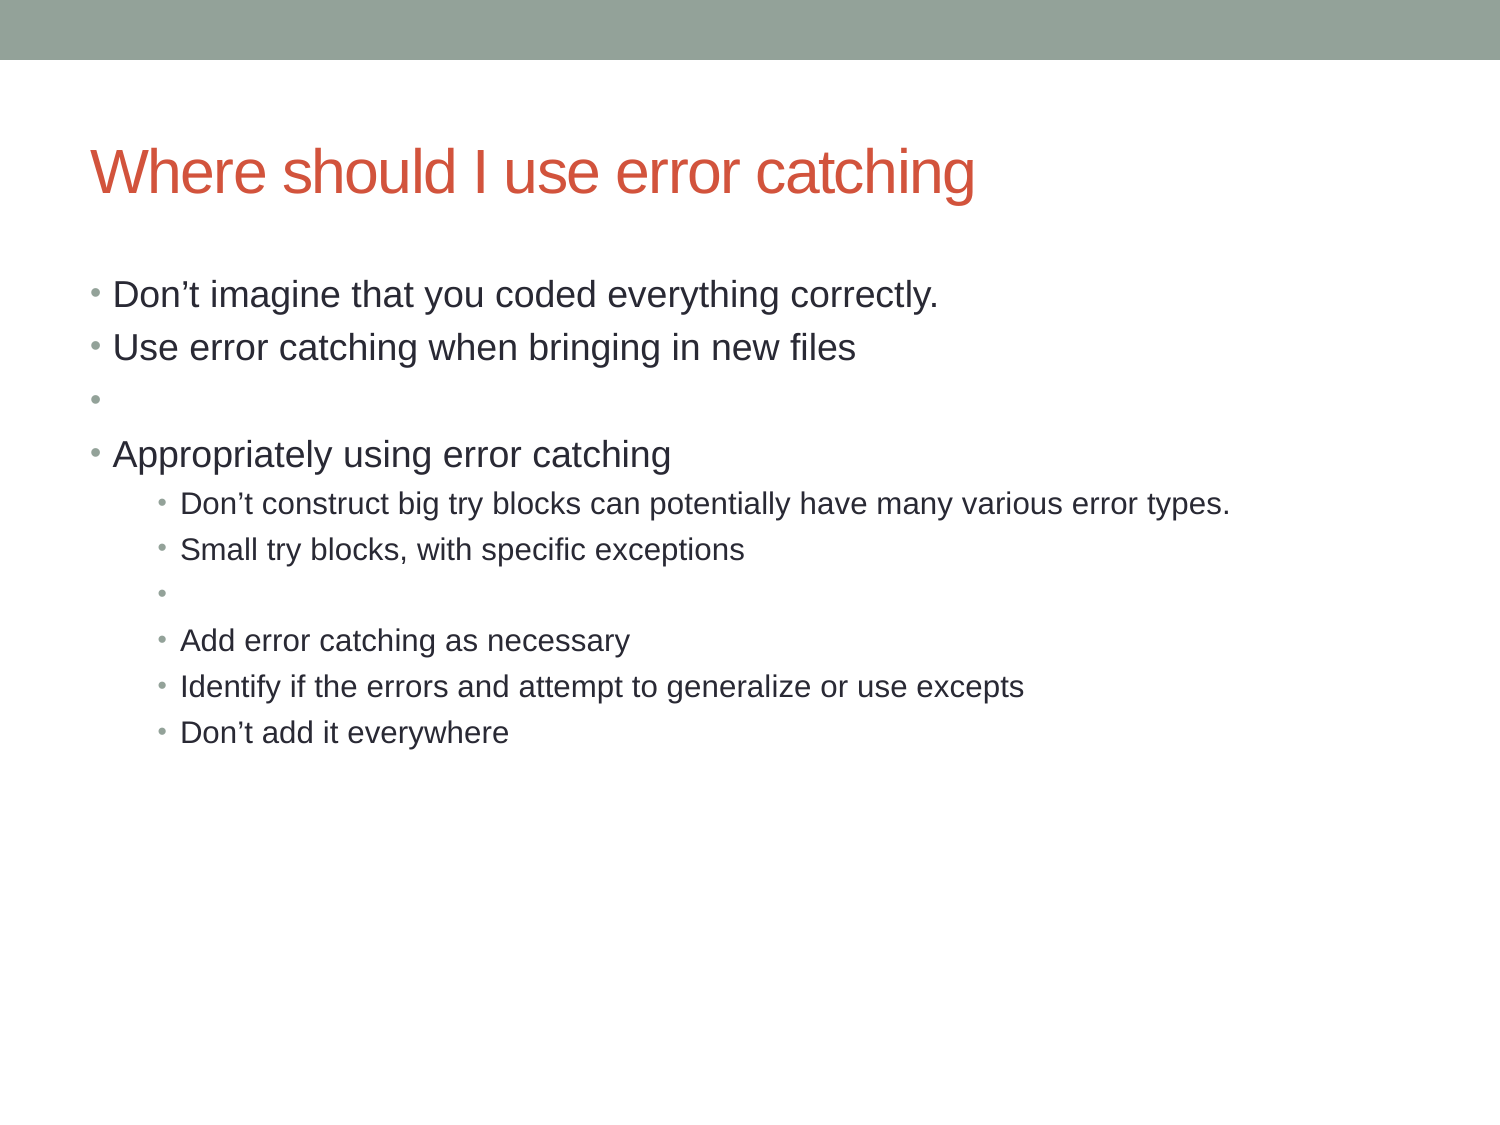

# Where should I use error catching
Don’t imagine that you coded everything correctly.
Use error catching when bringing in new files
Appropriately using error catching
Don’t construct big try blocks can potentially have many various error types.
Small try blocks, with specific exceptions
Add error catching as necessary
Identify if the errors and attempt to generalize or use excepts
Don’t add it everywhere